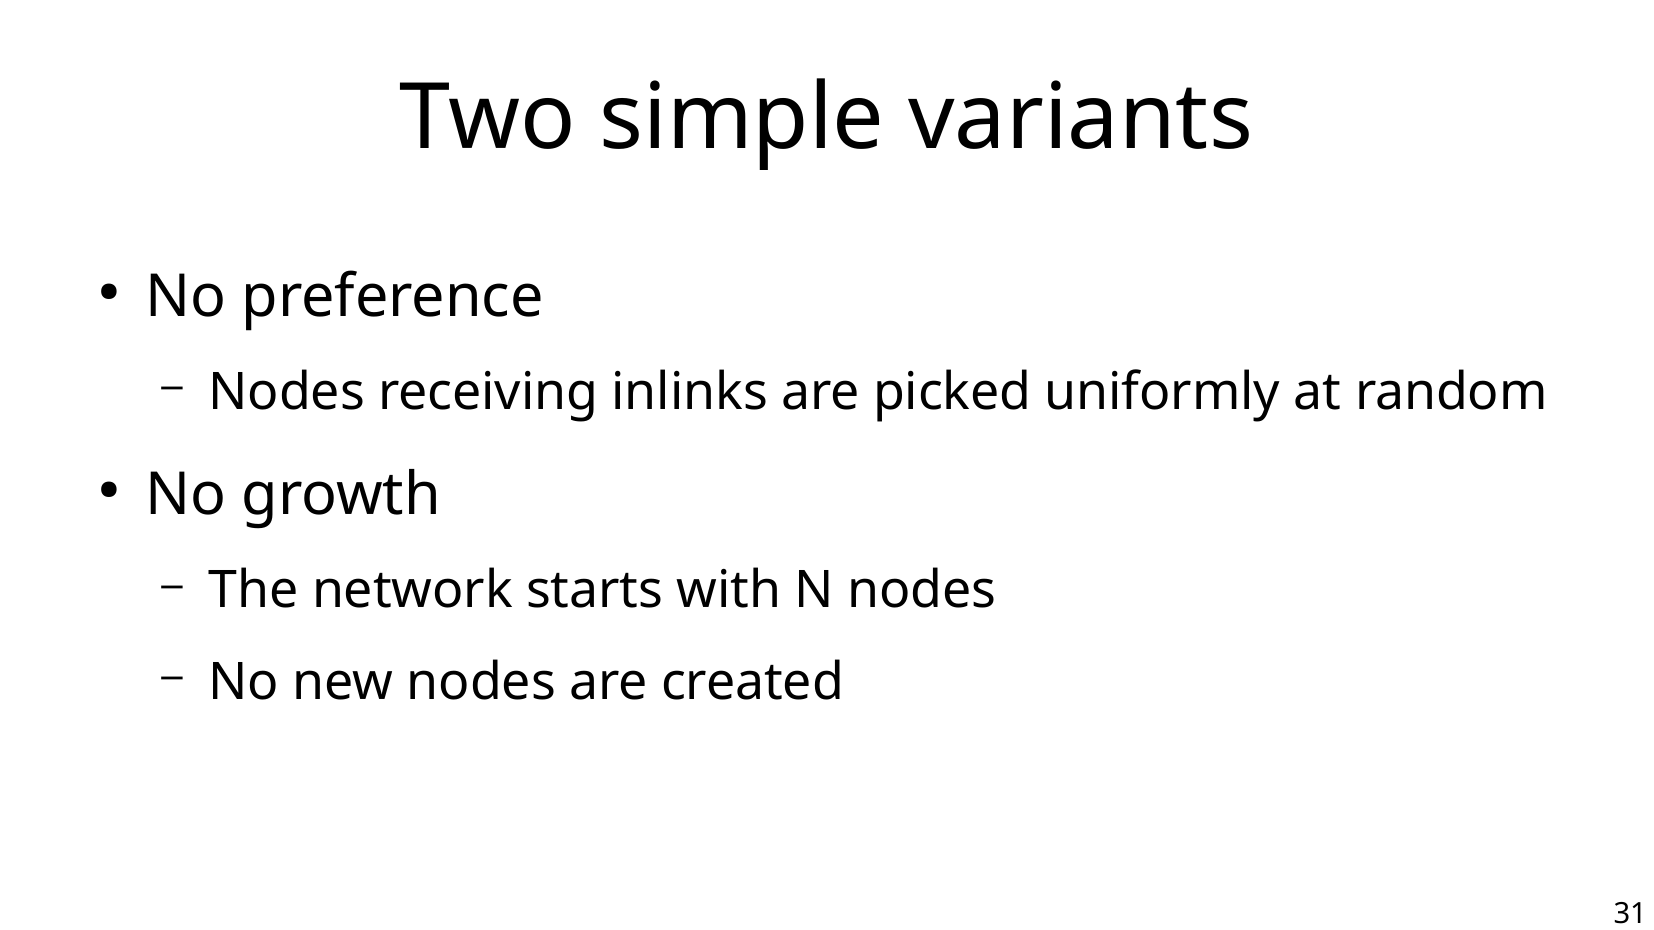

# Two simple variants
No preference
Nodes receiving inlinks are picked uniformly at random
No growth
The network starts with N nodes
No new nodes are created
31